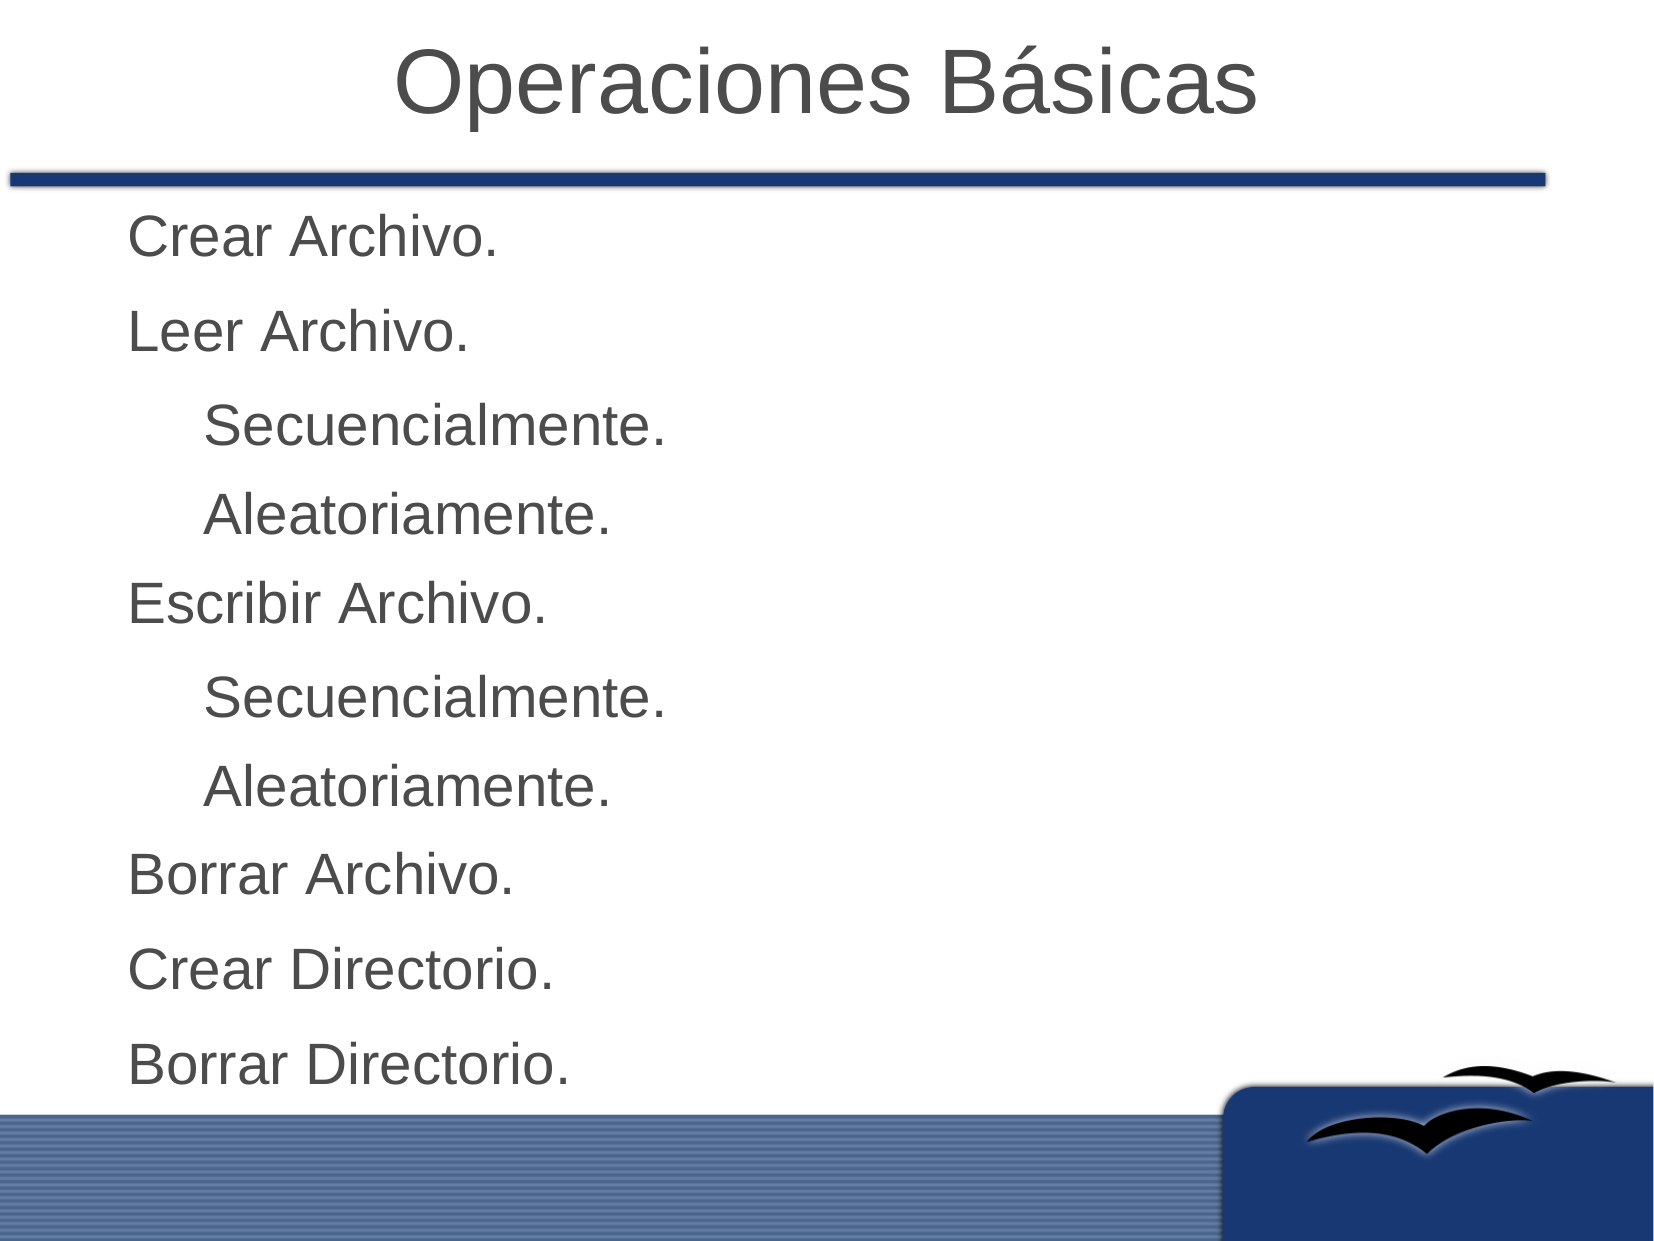

# Operaciones Básicas
Crear Archivo.
Leer Archivo.
Secuencialmente.
Aleatoriamente.
Escribir Archivo.
Secuencialmente.
Aleatoriamente.
Borrar Archivo.
Crear Directorio.
Borrar Directorio.